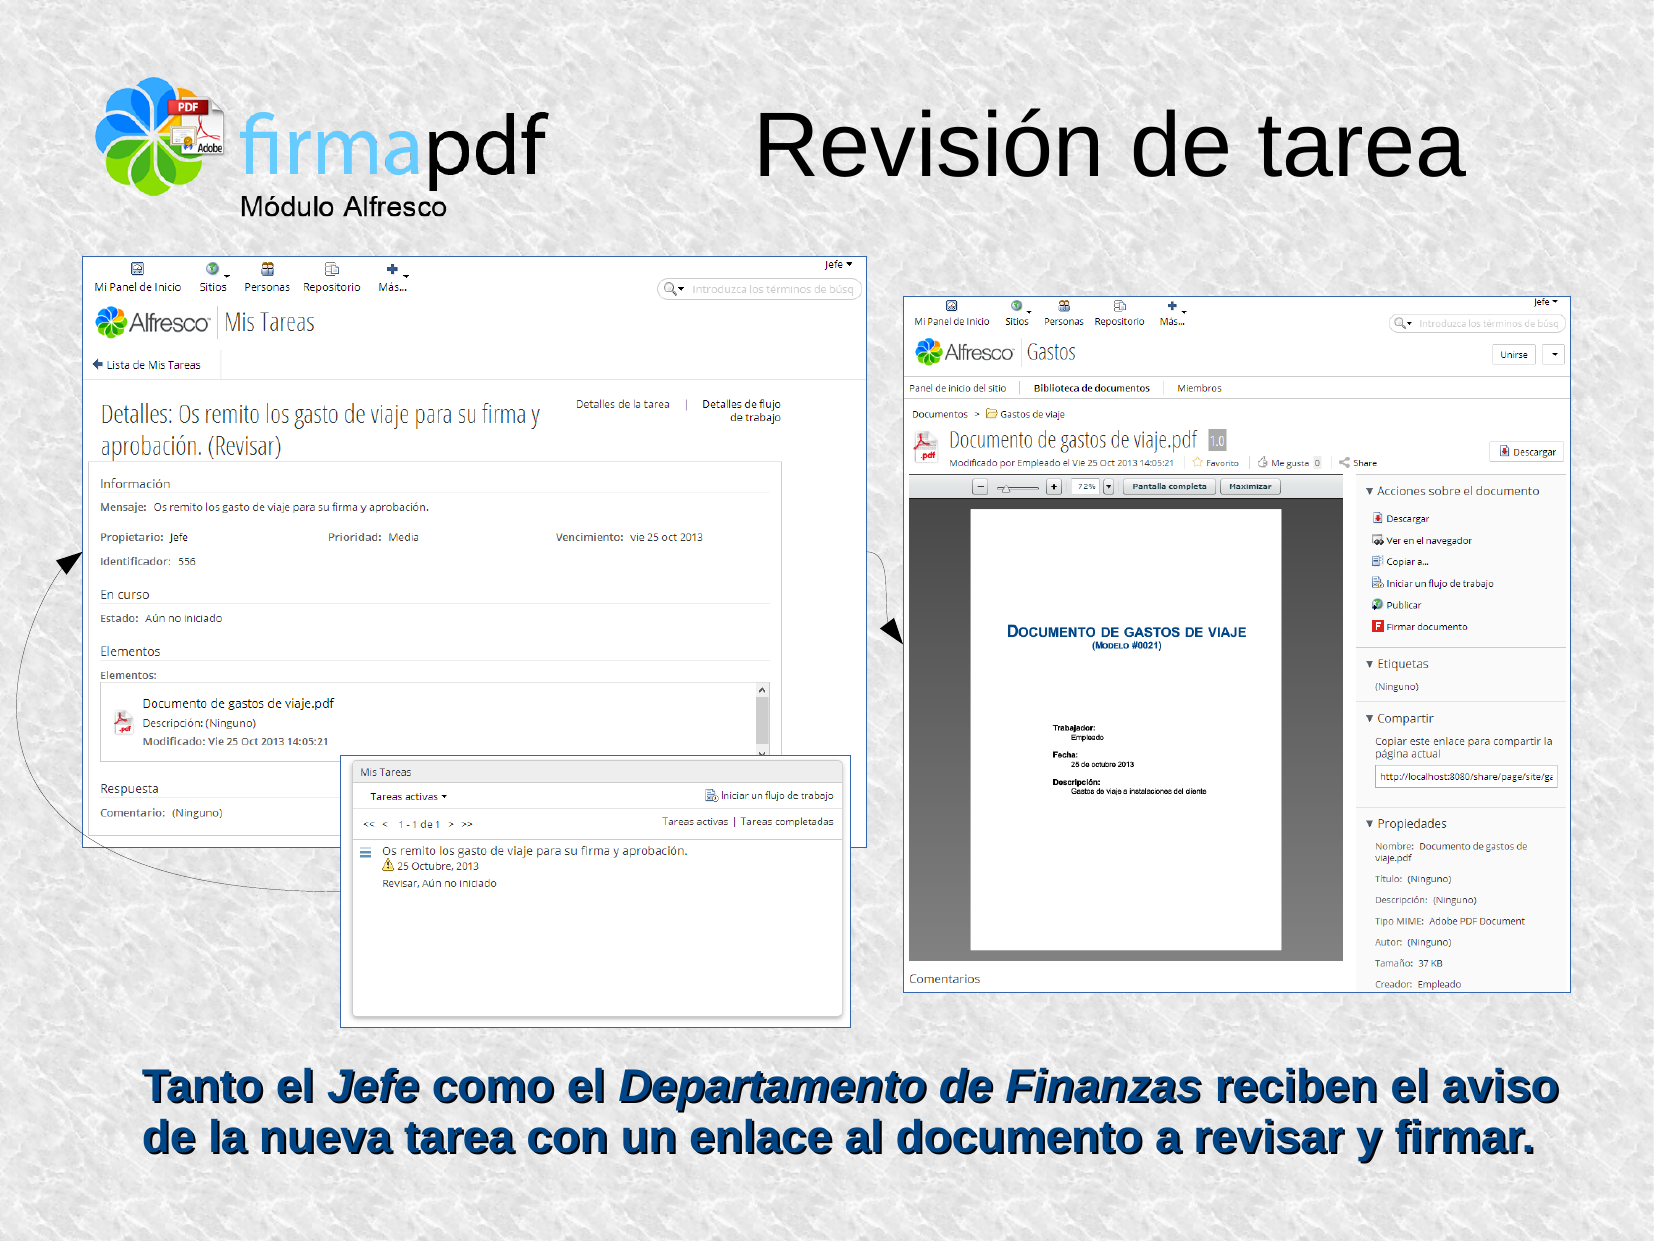

Revisión de tarea
# Tanto el Jefe como el Departamento de Finanzas reciben el aviso de la nueva tarea con un enlace al documento a revisar y firmar.